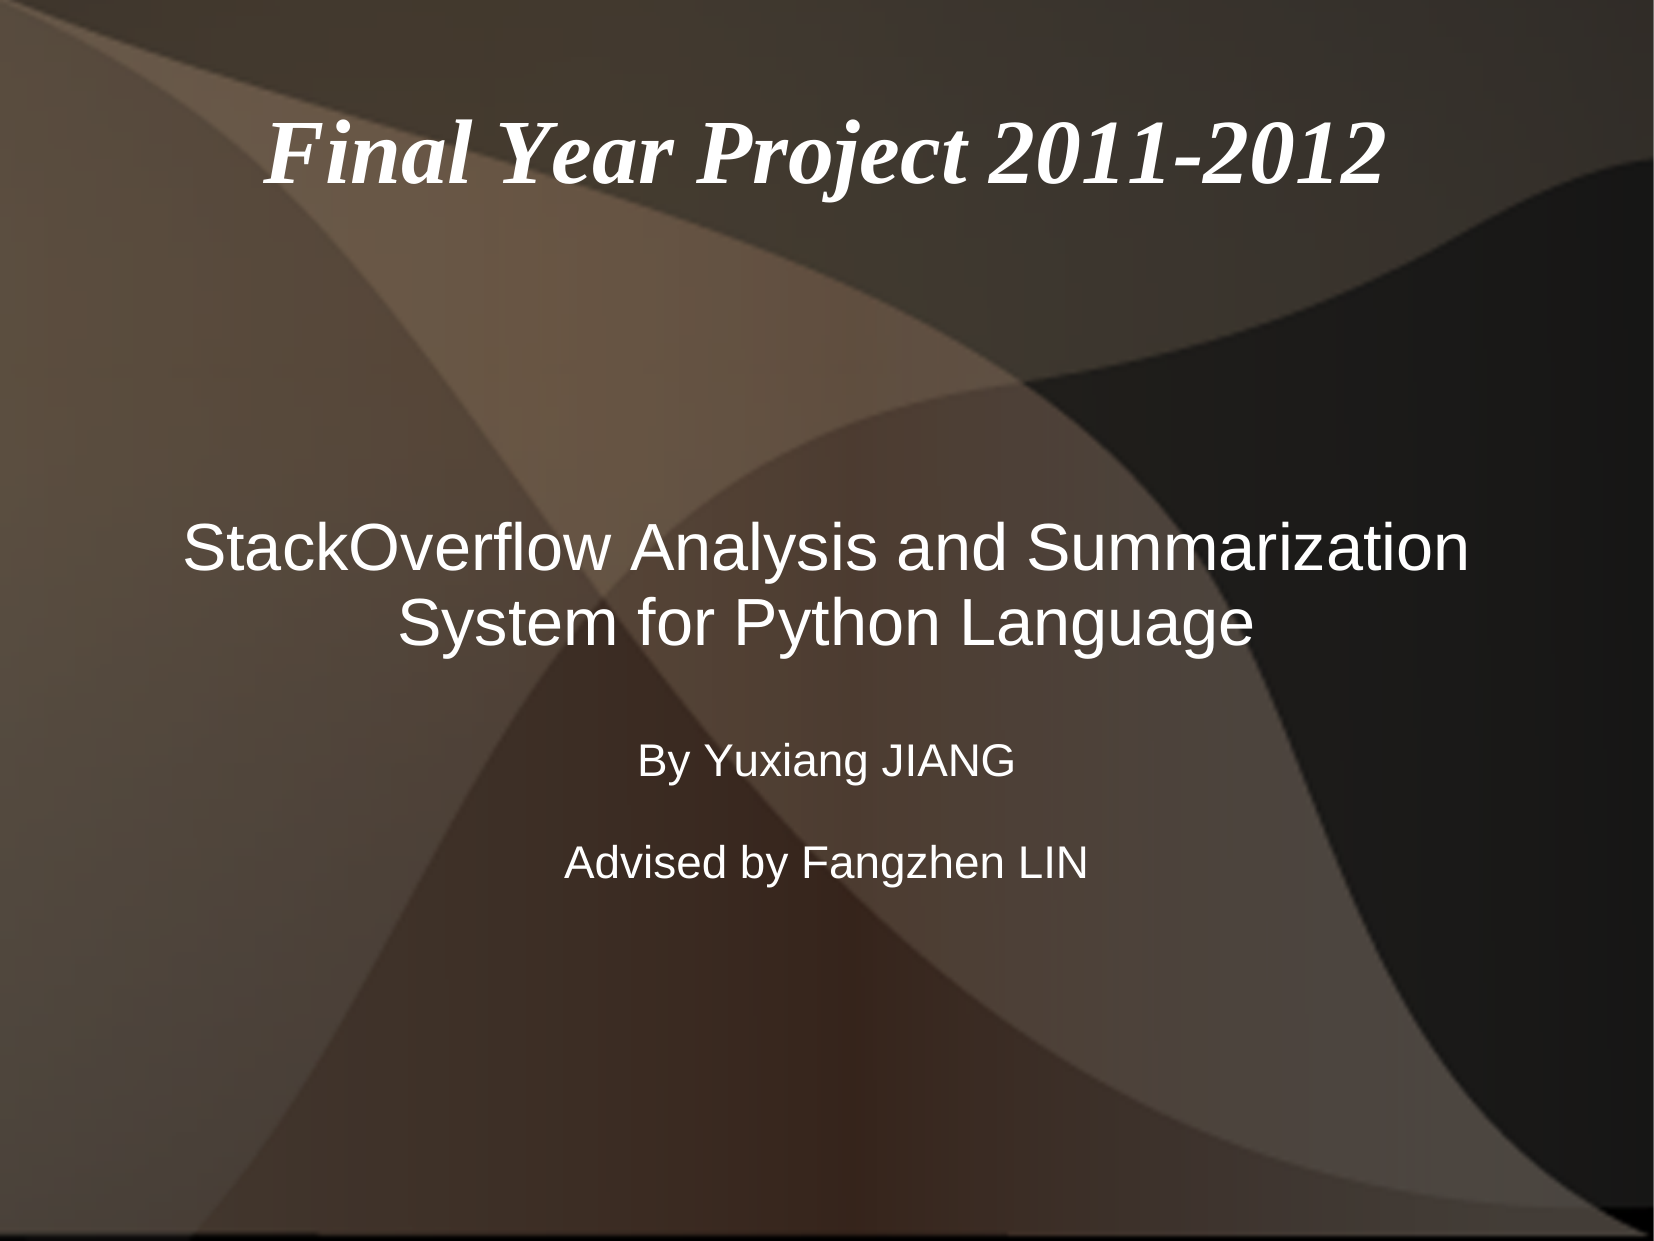

# Final Year Project 2011-2012
StackOverflow Analysis and Summarization System for Python Language
By Yuxiang JIANG
Advised by Fangzhen LIN